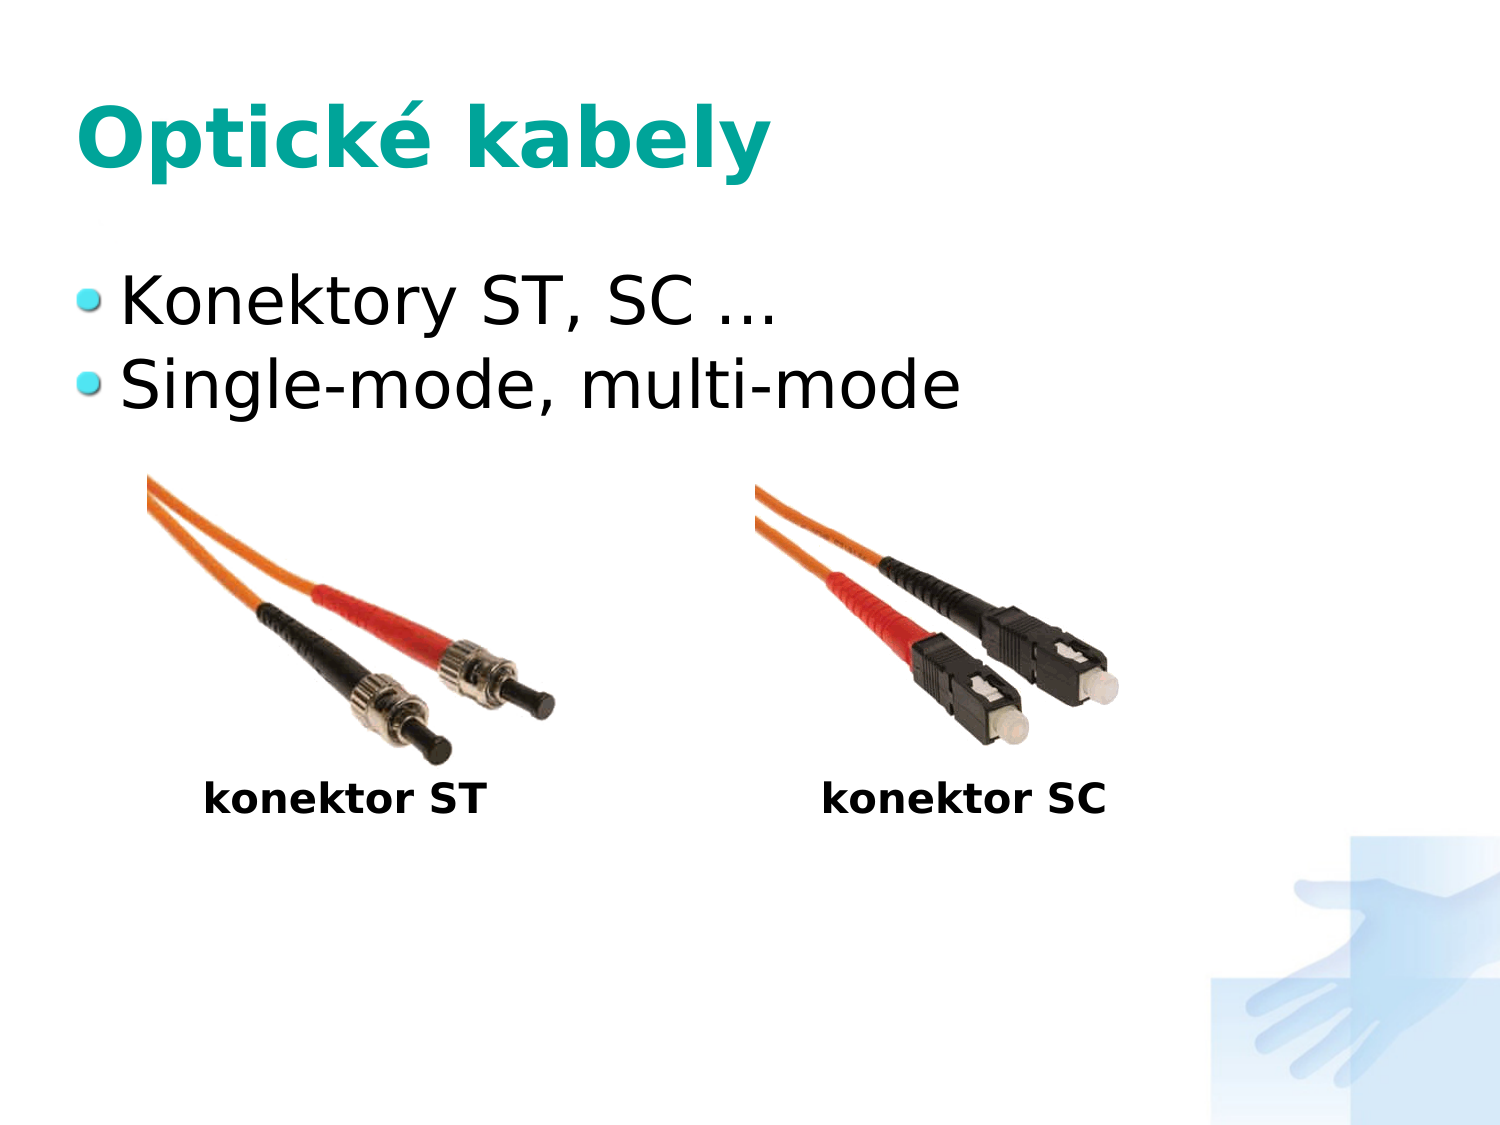

# Optické kabely
Konektory ST, SC ...
Single-mode, multi-mode
konektor ST
konektor SC